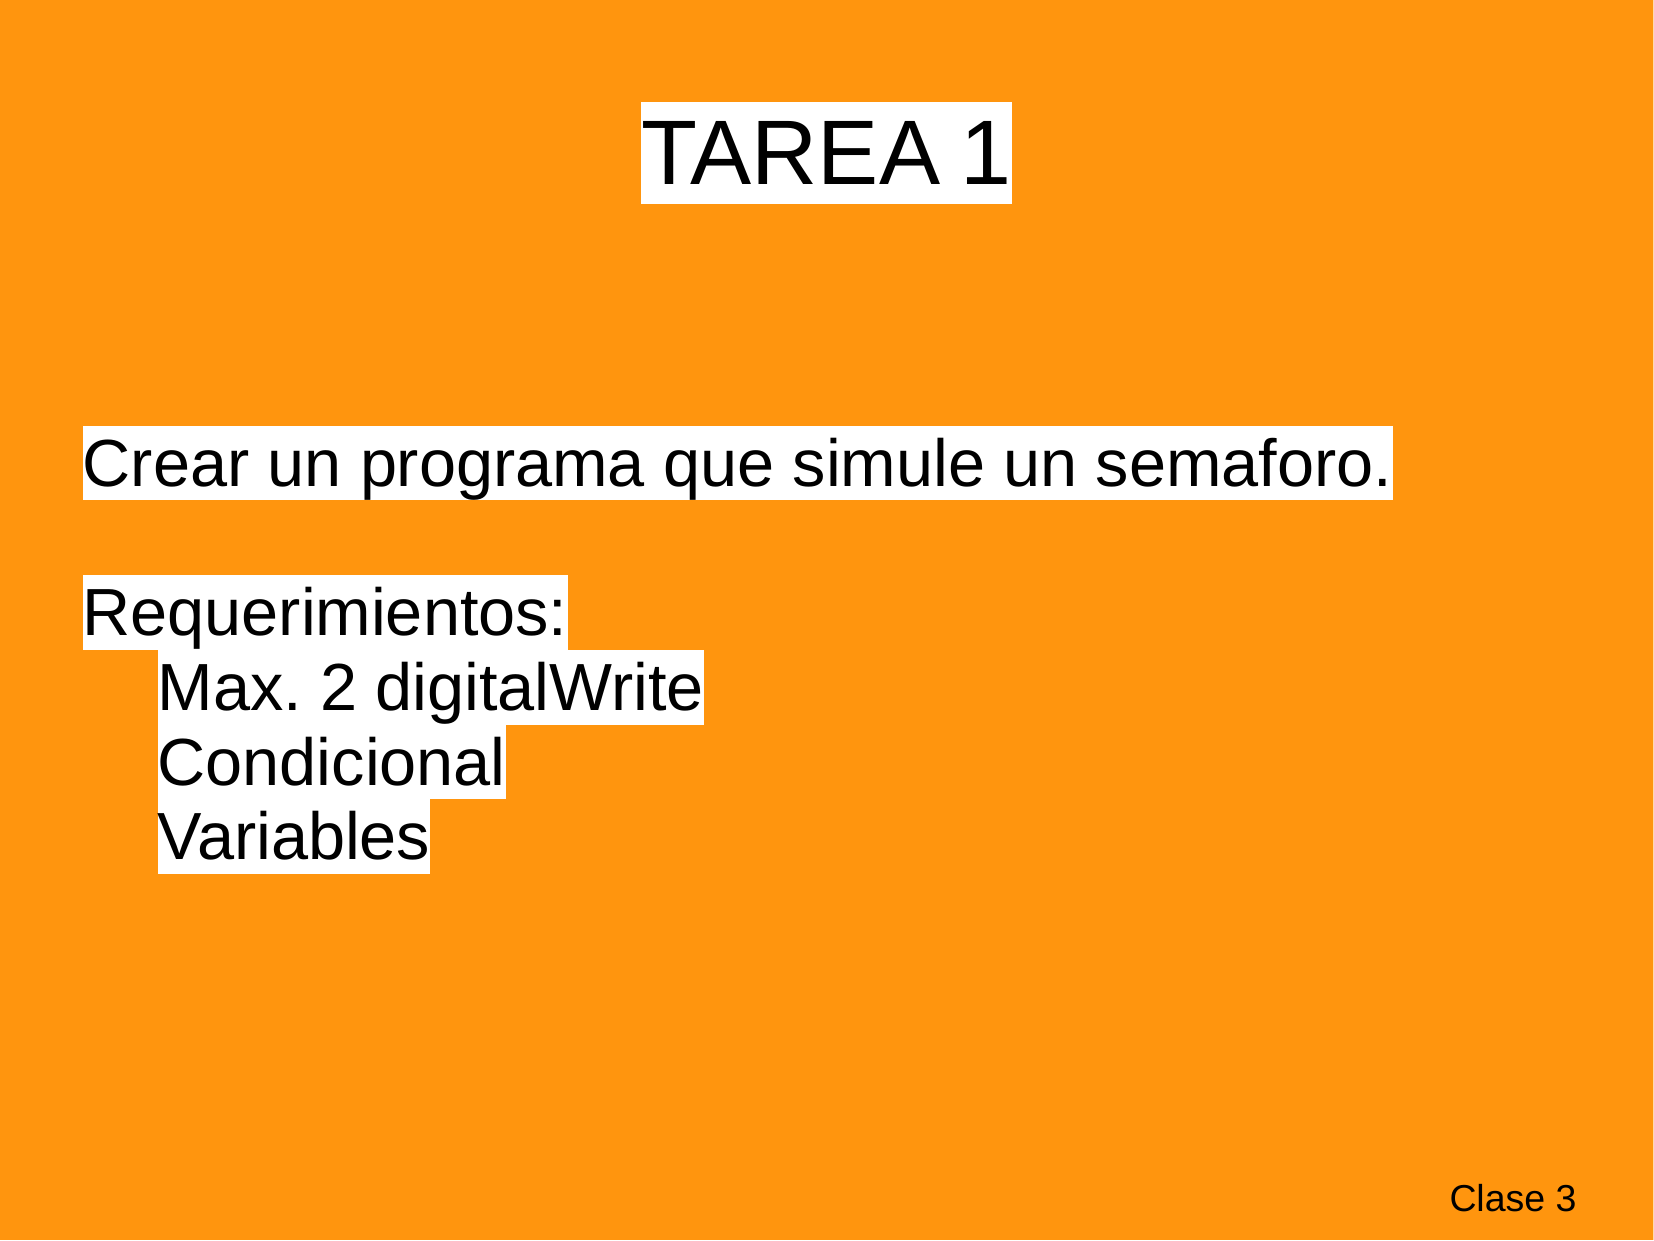

# TAREA 1
Crear un programa que simule un semaforo.
Requerimientos:
	Max. 2 digitalWrite
	Condicional
	Variables
Clase 3